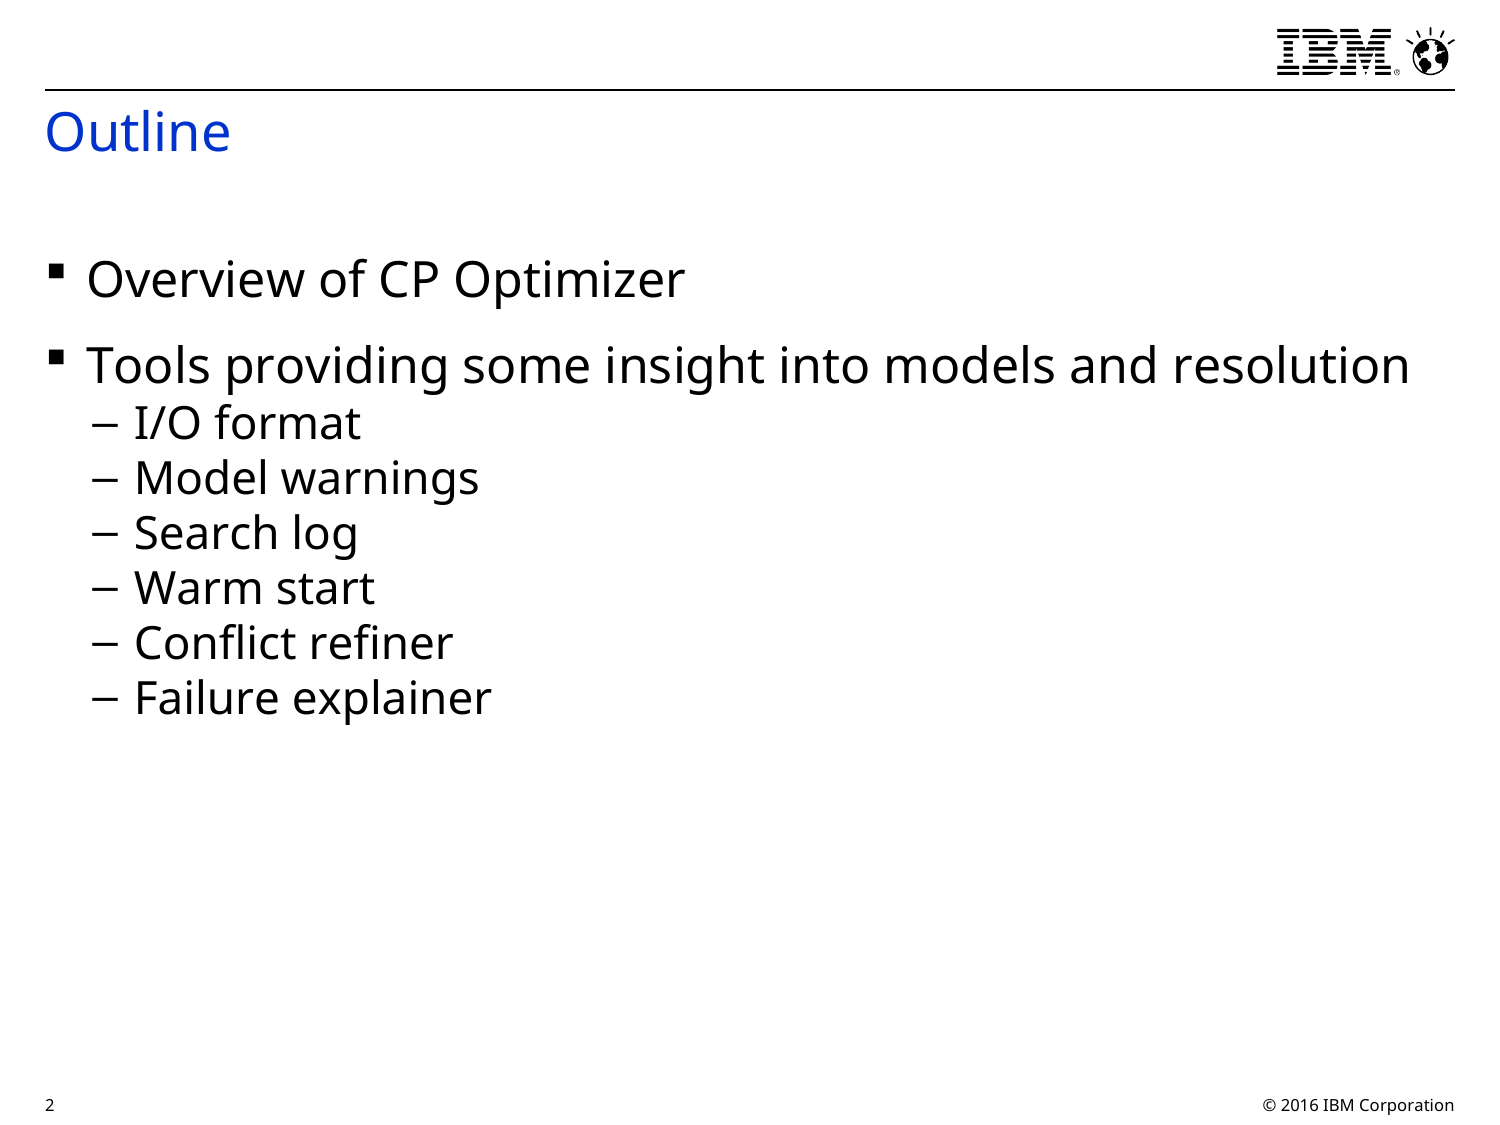

# Outline
Overview of CP Optimizer
Tools providing some insight into models and resolution
I/O format
Model warnings
Search log
Warm start
Conflict refiner
Failure explainer
2